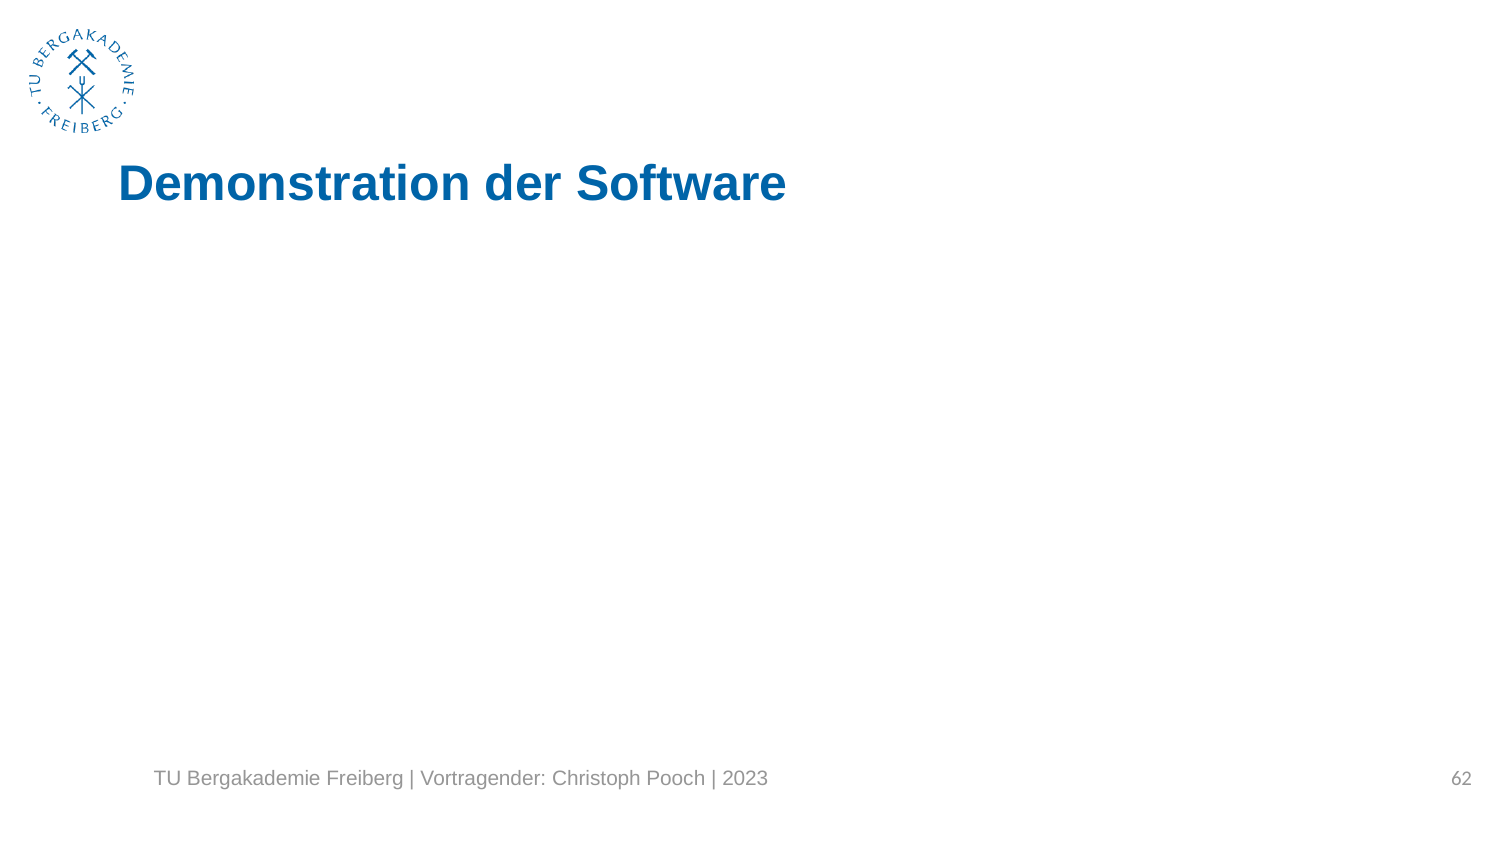

# Demonstration der Software
TU Bergakademie Freiberg | Vortragender: Christoph Pooch | 2023